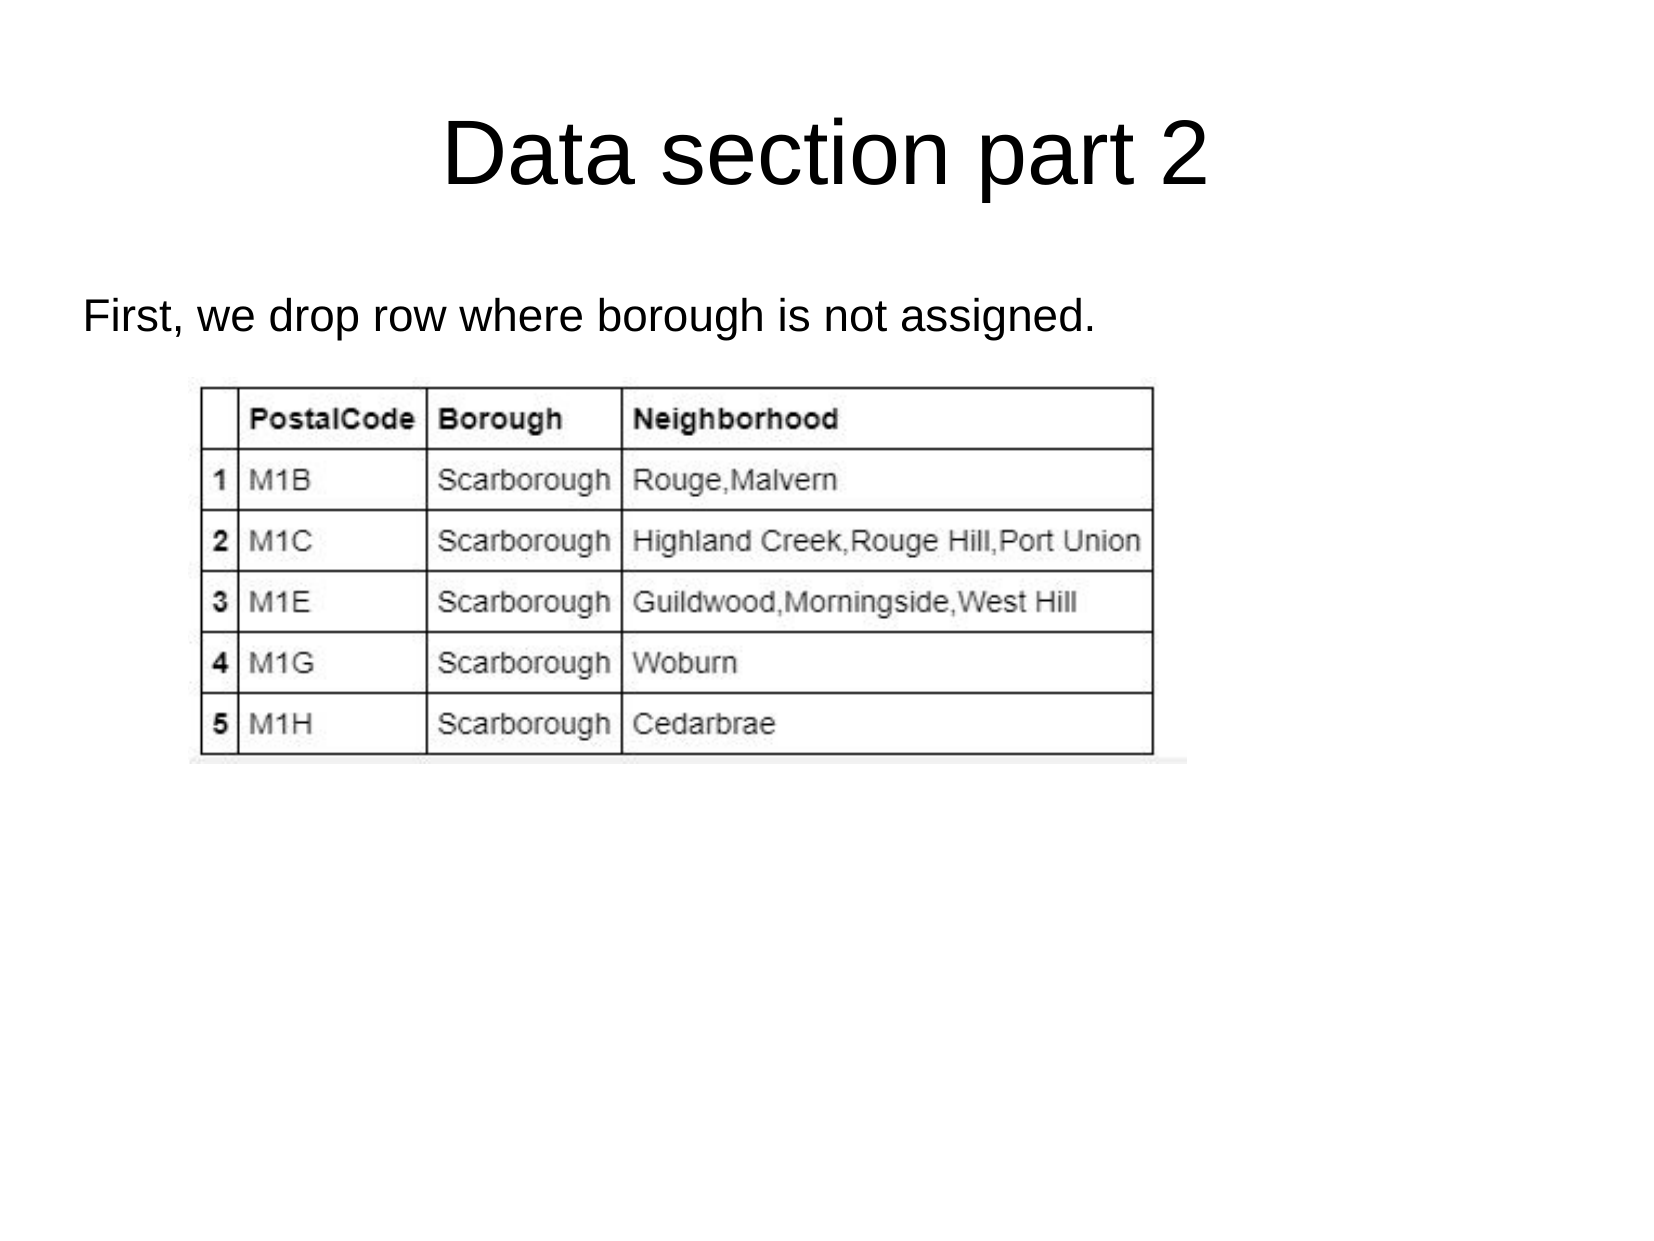

# Data section part 2
First, we drop row where borough is not assigned.